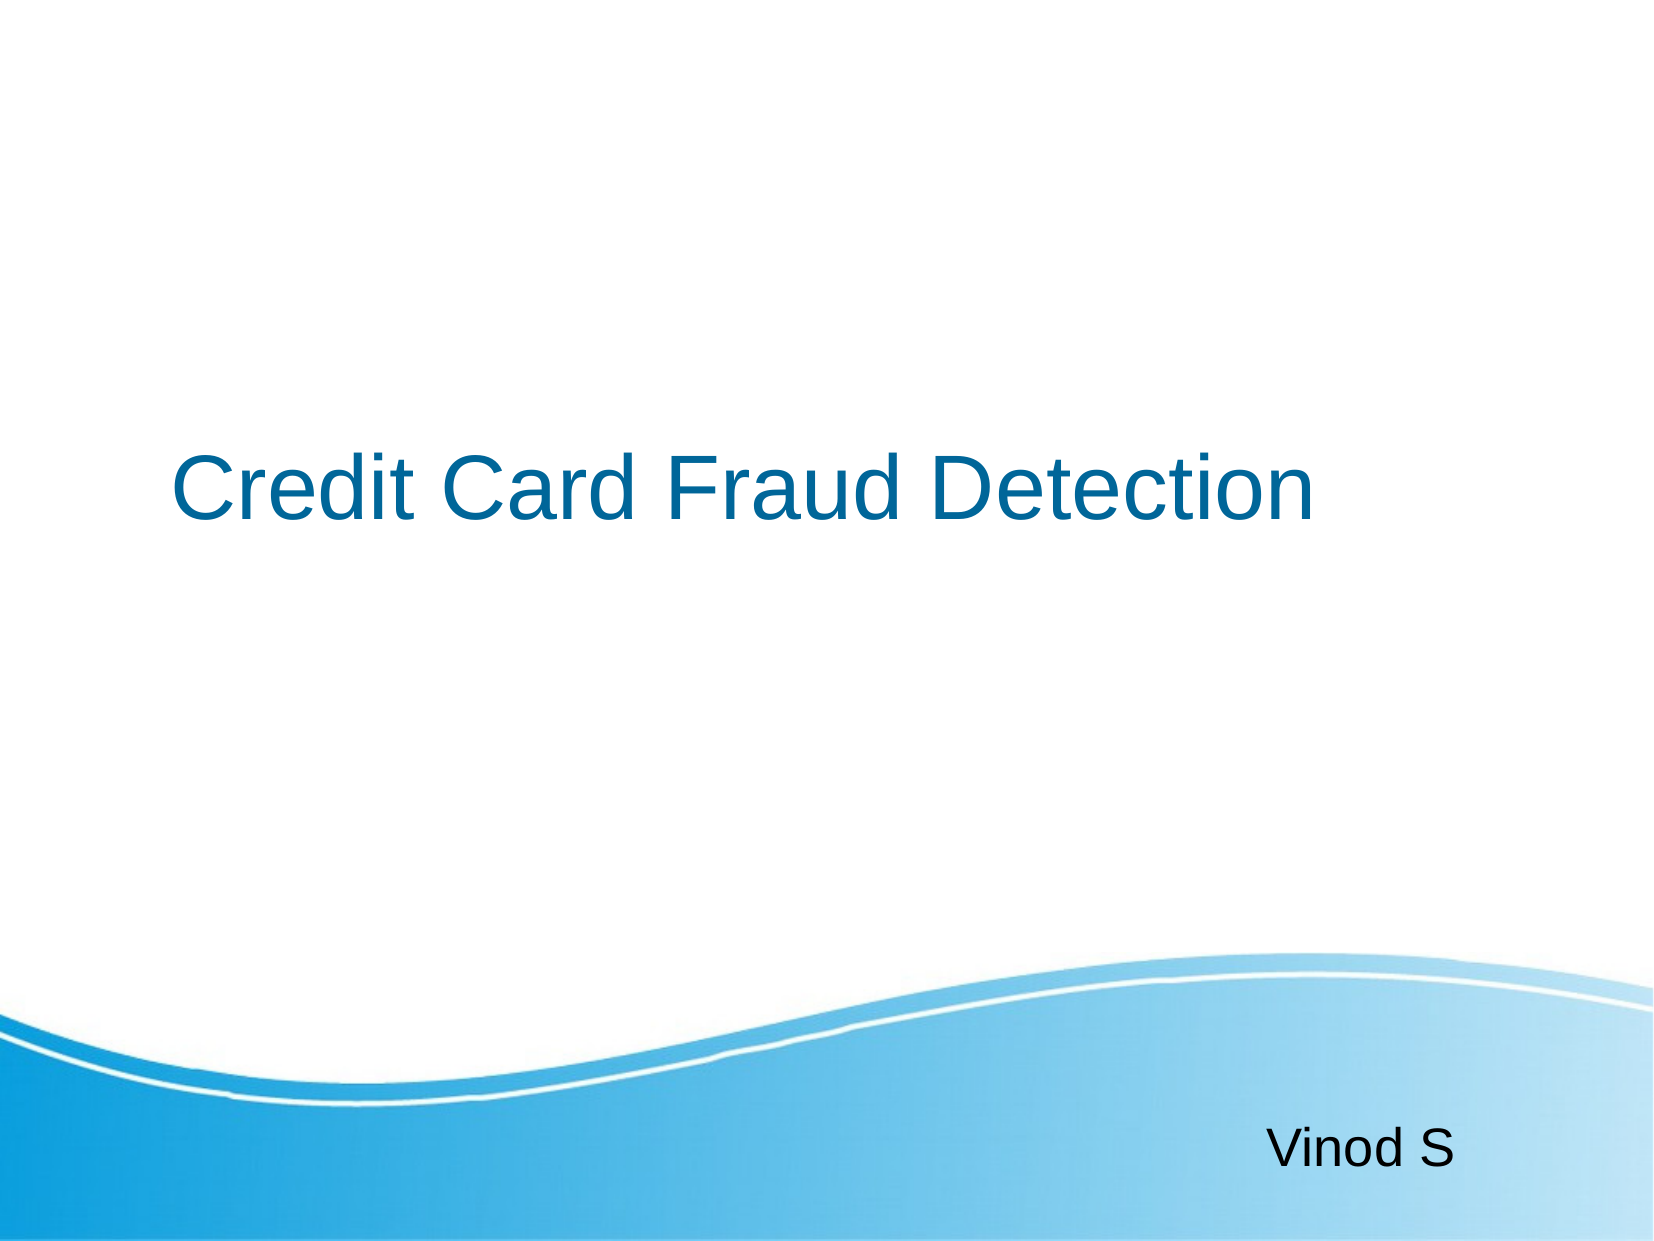

# Credit Card Fraud Detection
Vinod S